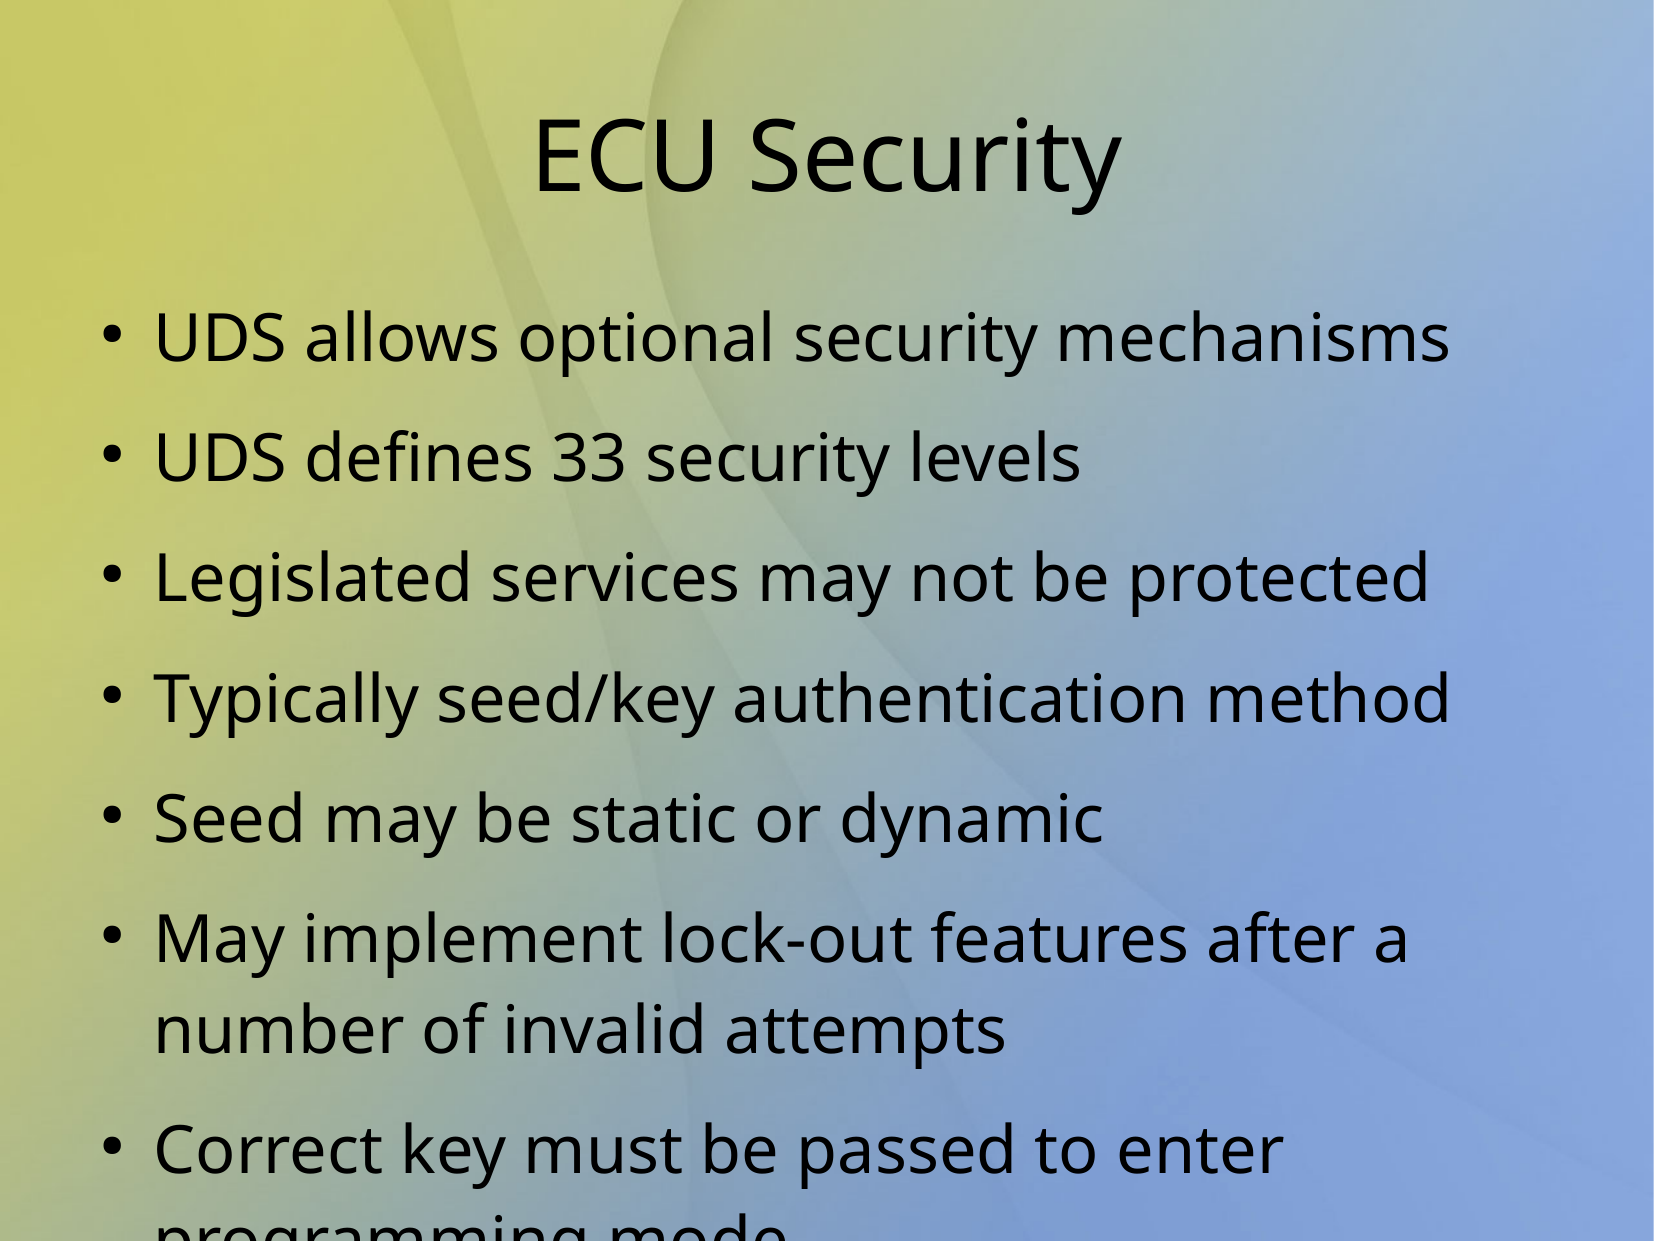

# ECU Security
UDS allows optional security mechanisms
UDS defines 33 security levels
Legislated services may not be protected
Typically seed/key authentication method
Seed may be static or dynamic
May implement lock-out features after a number of invalid attempts
Correct key must be passed to enter programming mode